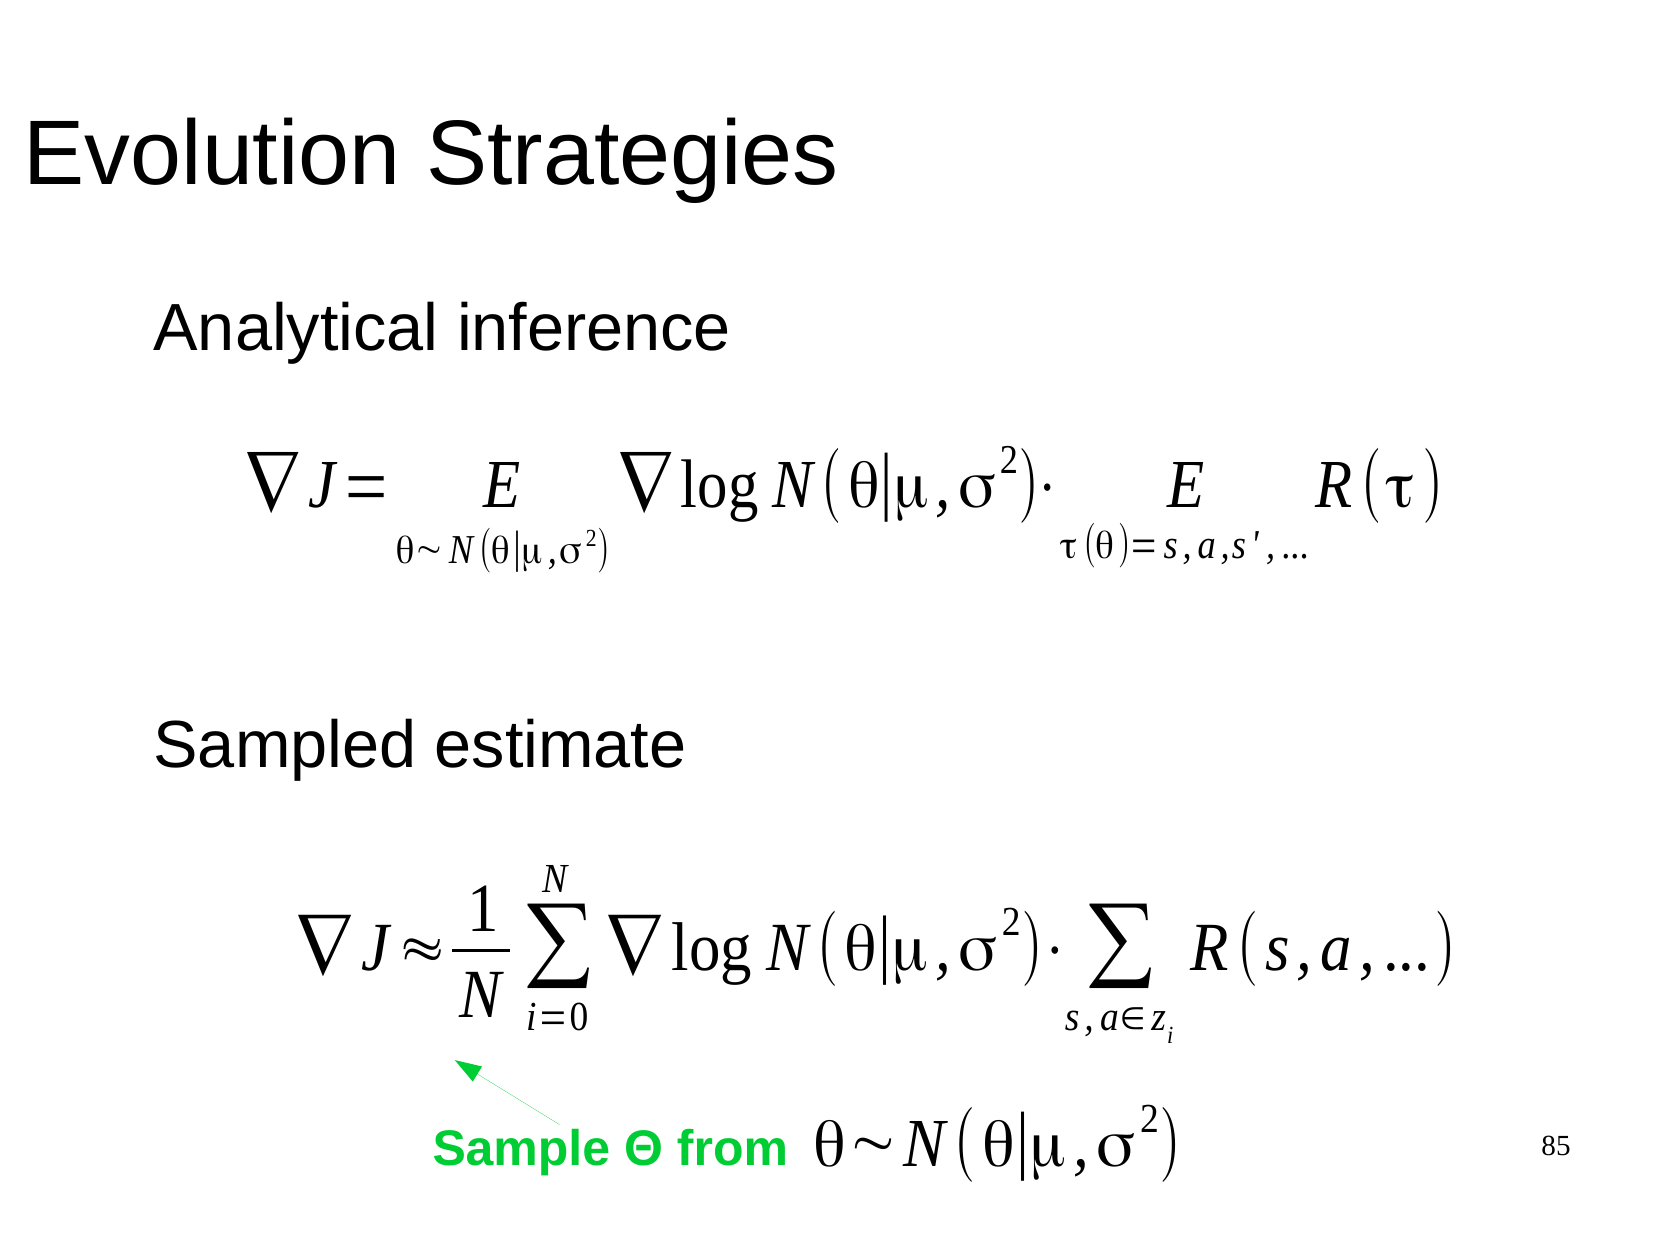

# Evolution Strategies
Analytical inference
Sampled estimate
Sample Θ from
85